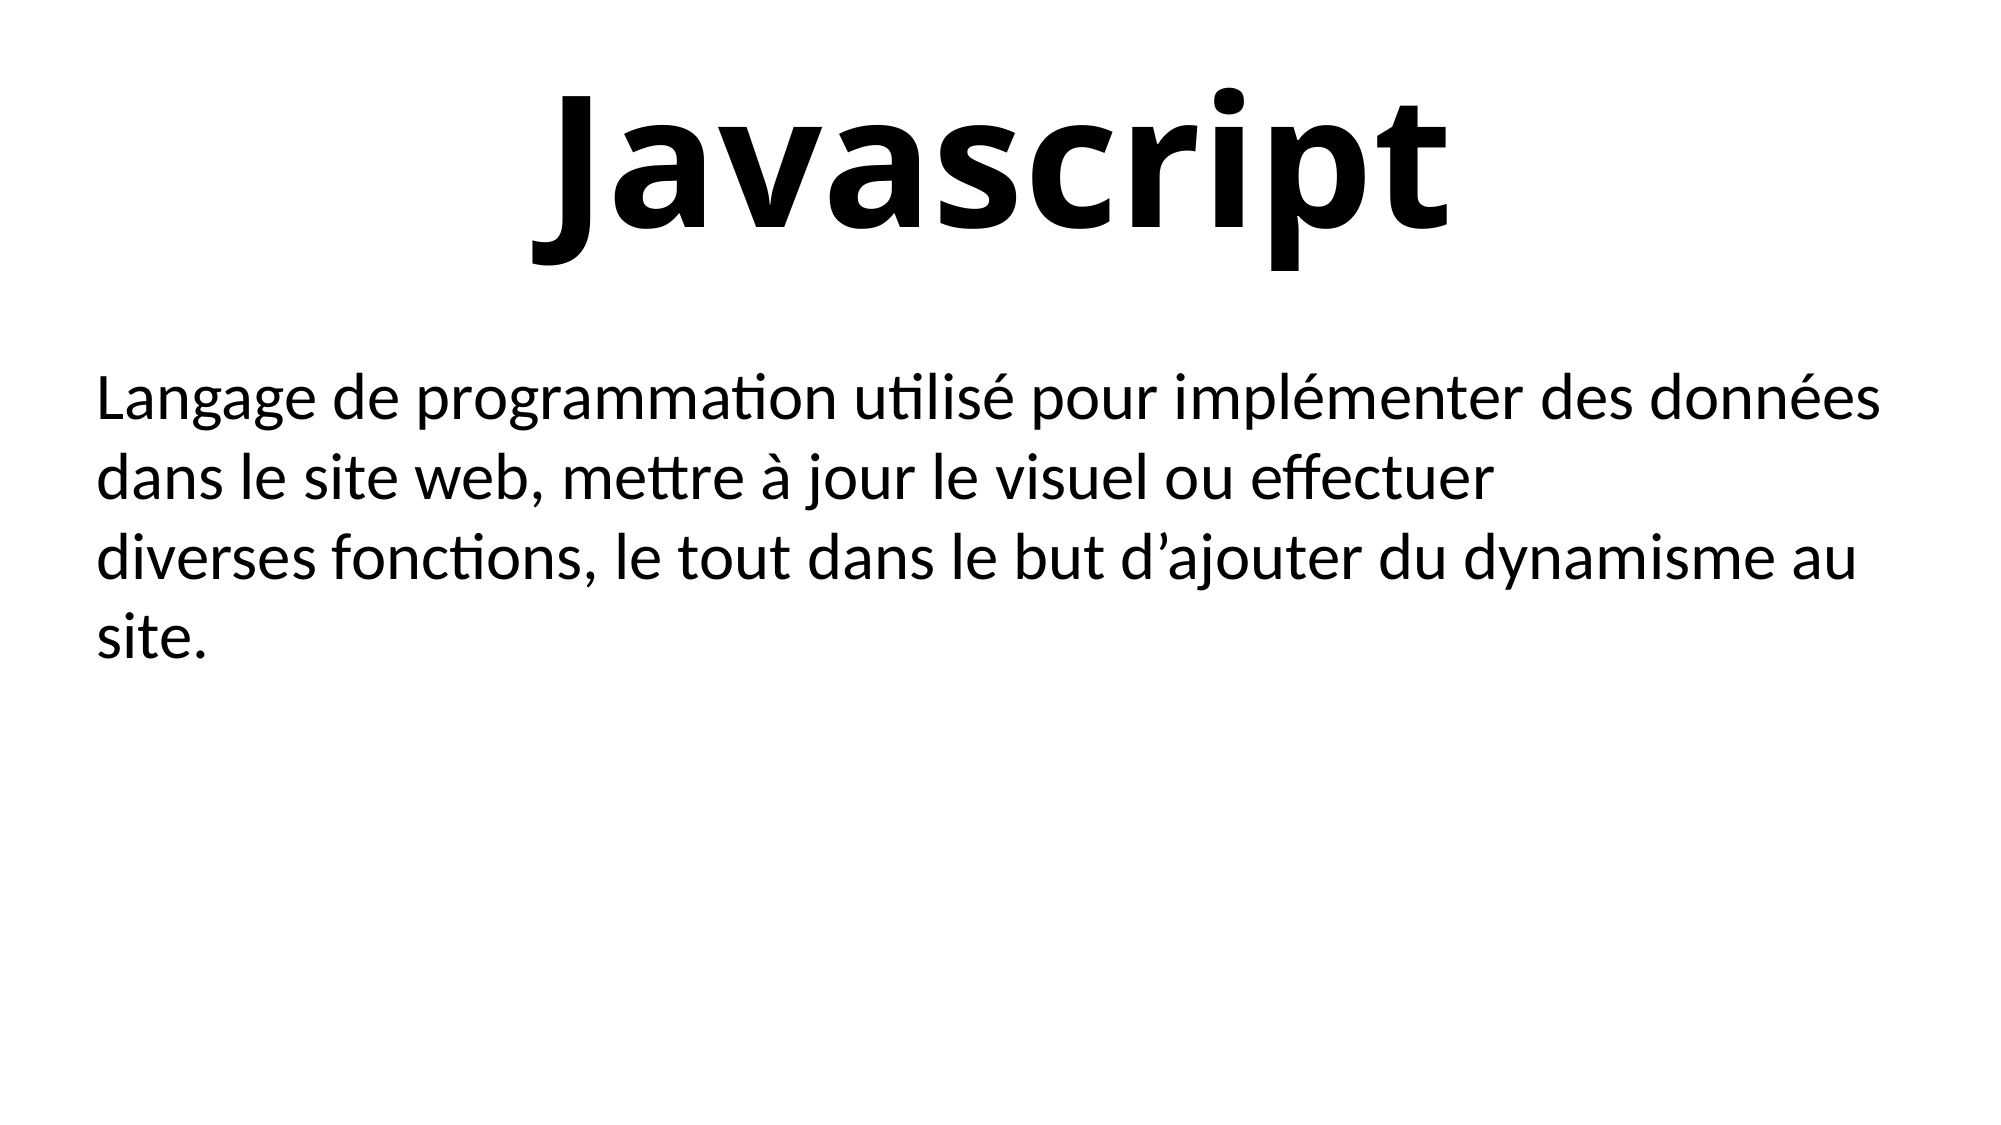

# Javascript
Langage de programmation utilisé pour implémenter des données dans le site web, mettre à jour le visuel ou effectuer
diverses fonctions, le tout dans le but d’ajouter du dynamisme au site.